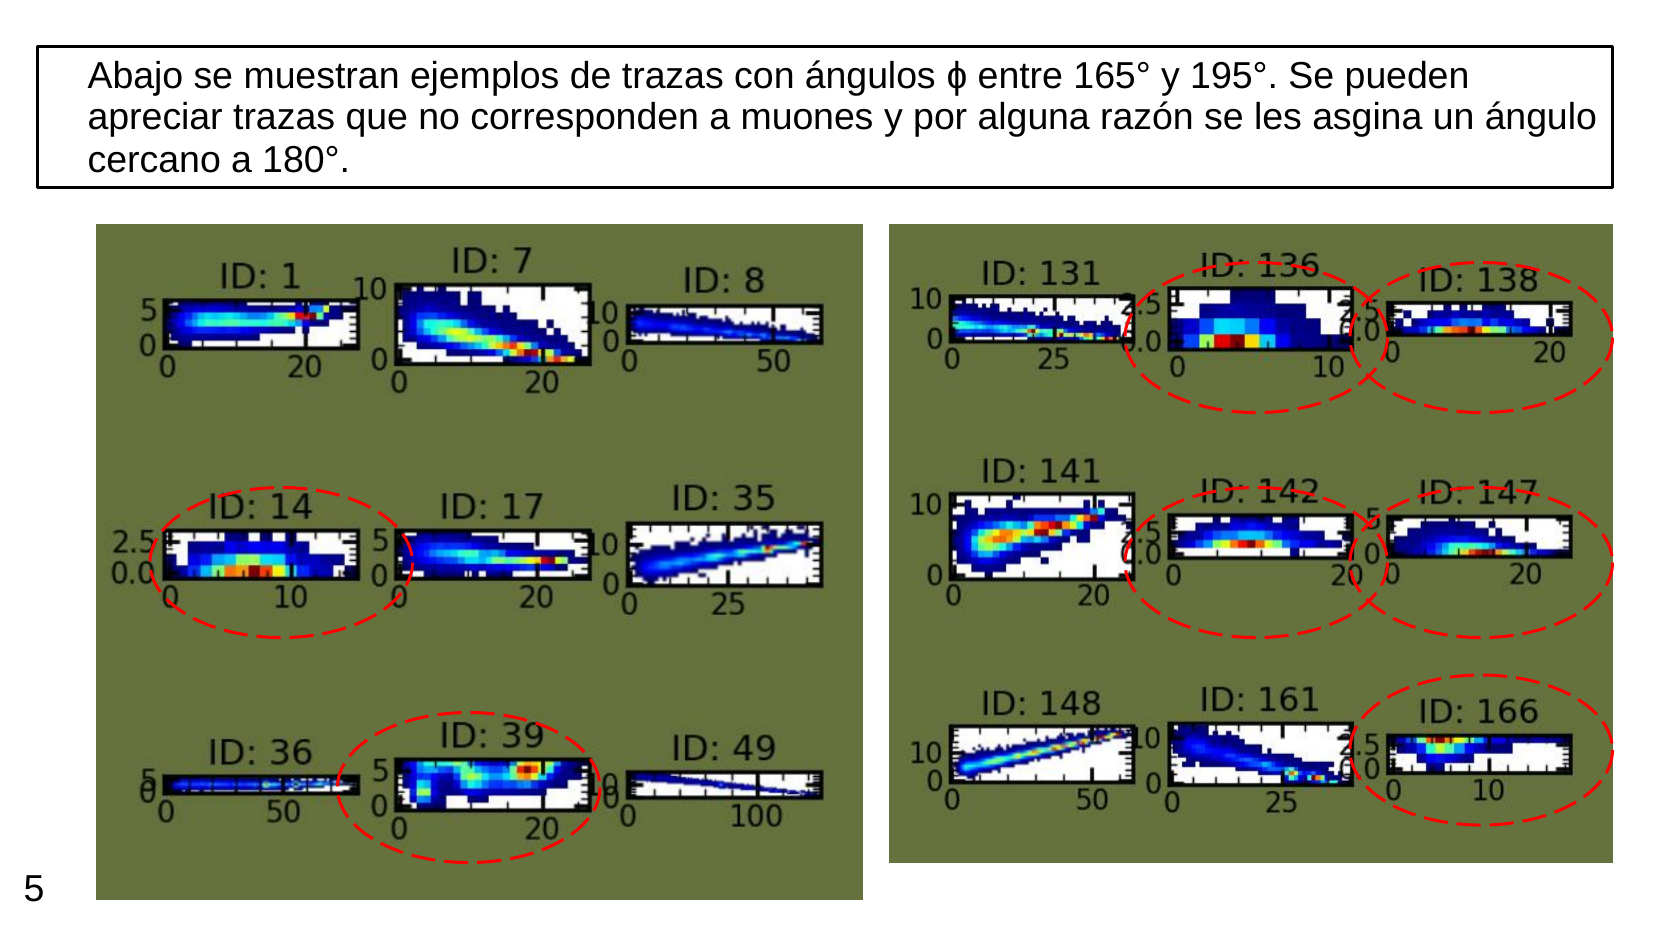

Abajo se muestran ejemplos de trazas con ángulos ɸ entre 165° y 195°. Se pueden apreciar trazas que no corresponden a muones y por alguna razón se les asgina un ángulo cercano a 180°.